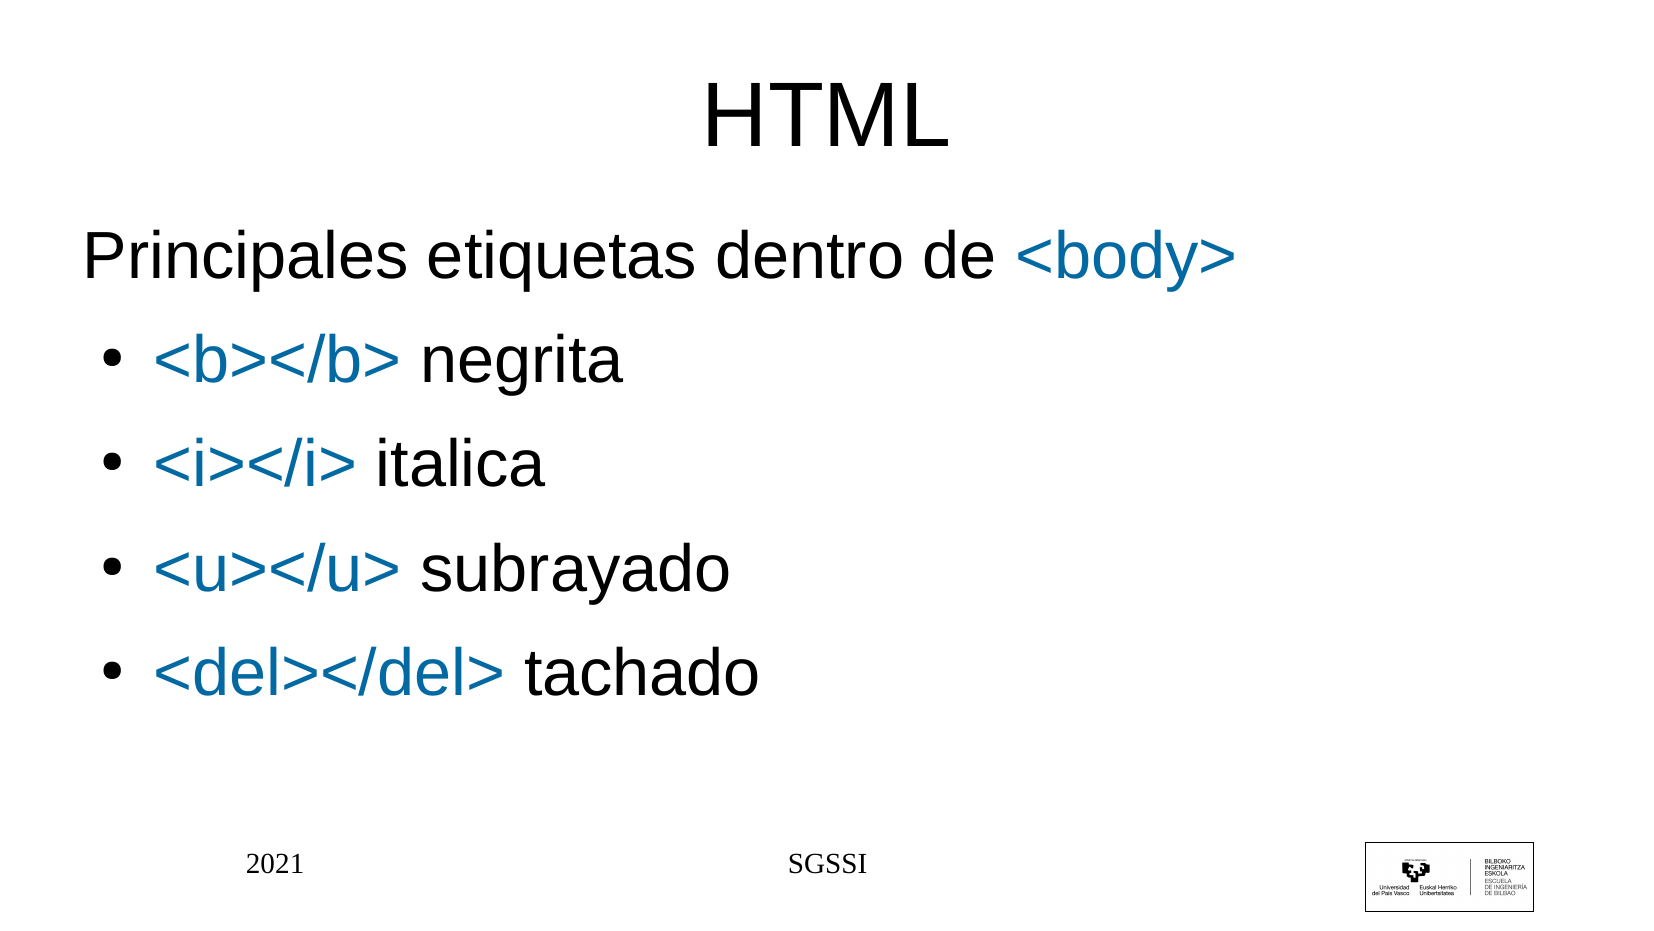

# HTML
Principales etiquetas dentro de <body>
<b></b> negrita
<i></i> italica
<u></u> subrayado
<del></del> tachado